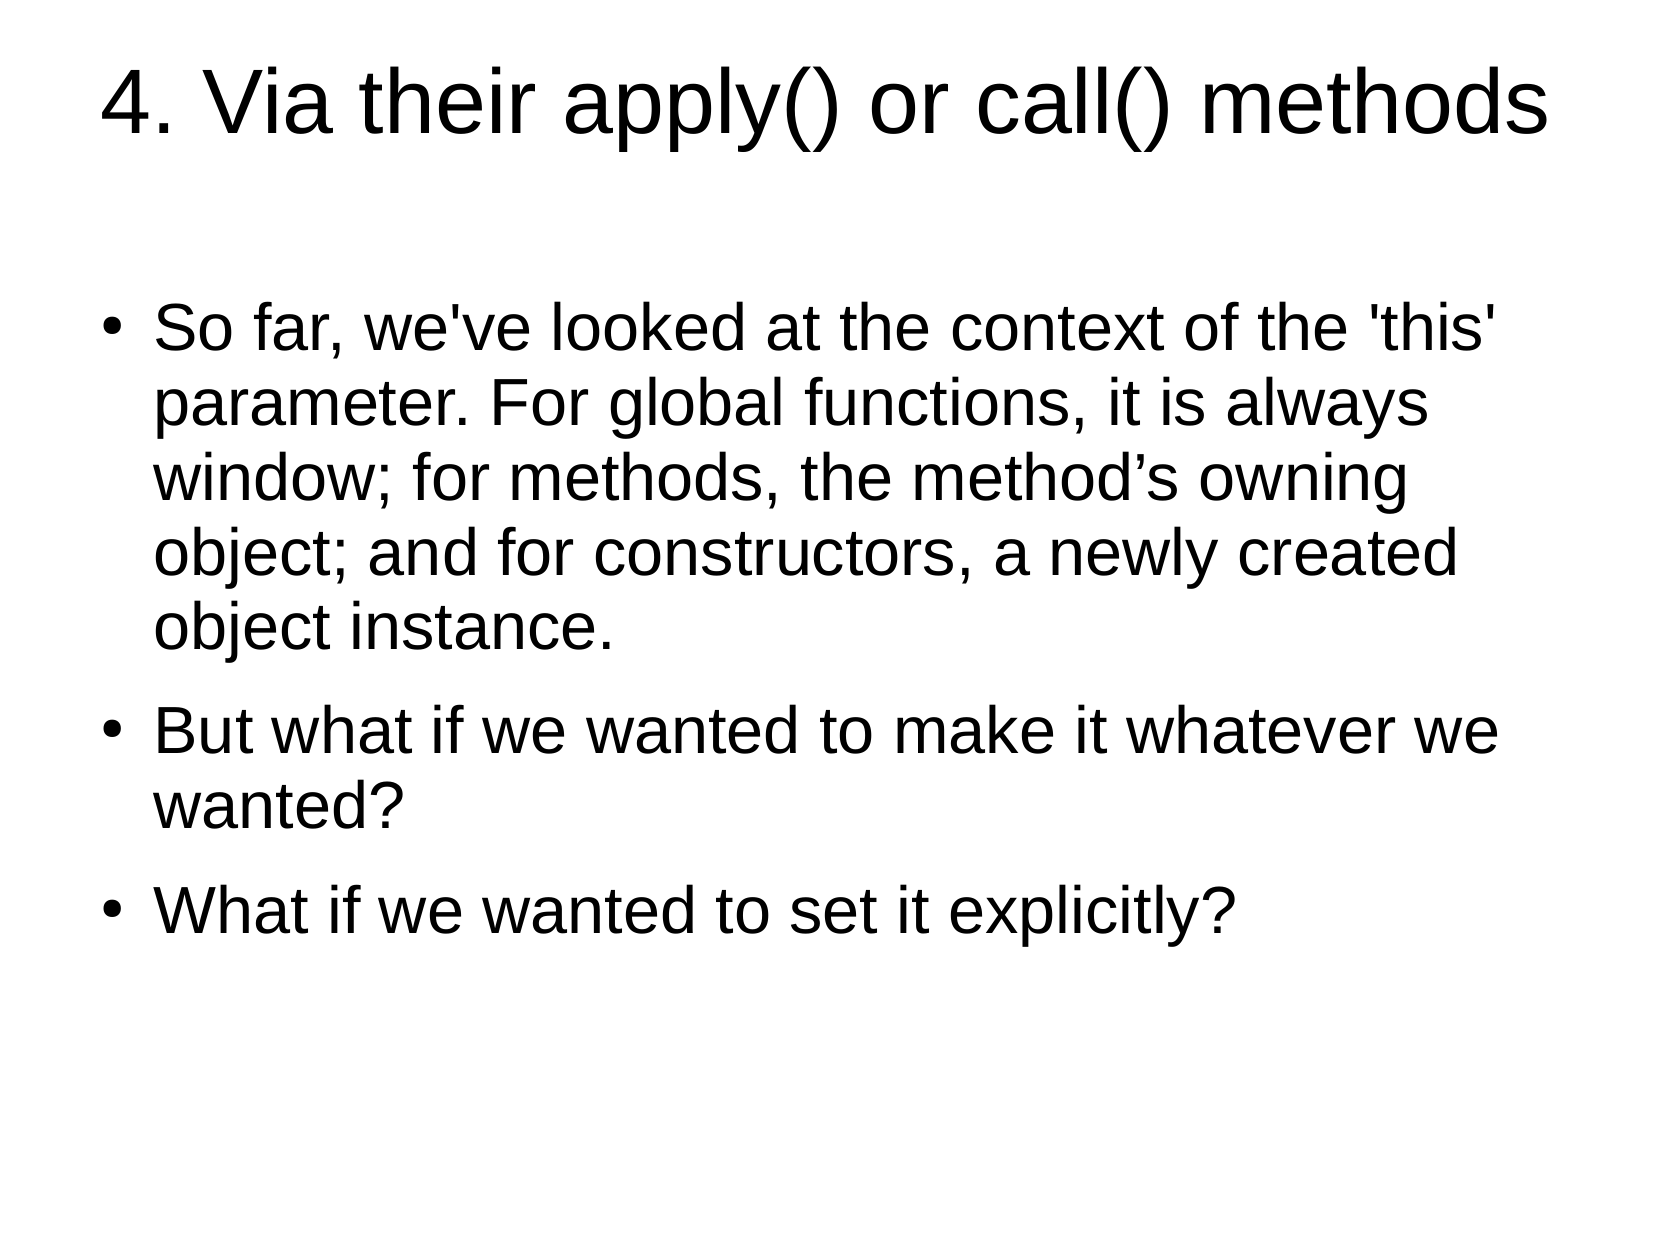

# 4. Via their apply() or call() methods
So far, we've looked at the context of the 'this' parameter. For global functions, it is always window; for methods, the method’s owning object; and for constructors, a newly created object instance.
But what if we wanted to make it whatever we wanted?
What if we wanted to set it explicitly?